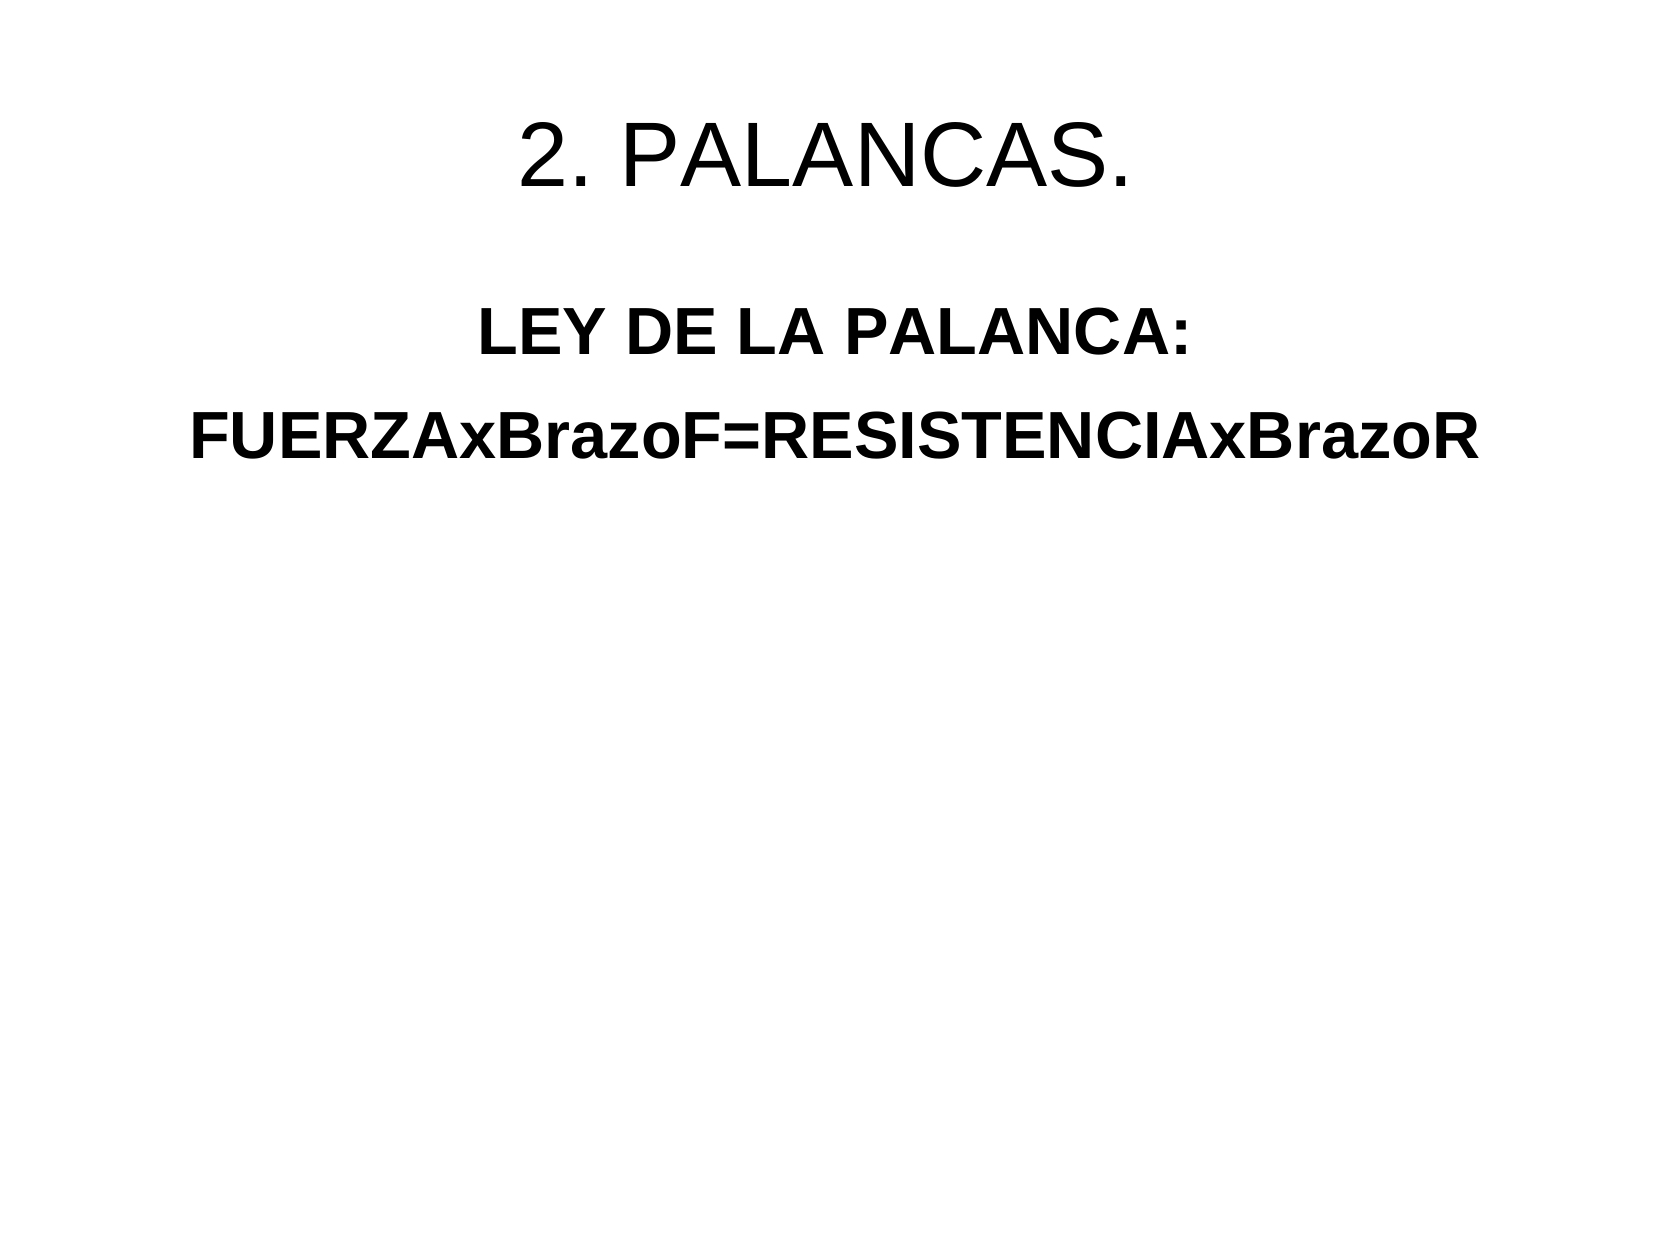

# 2. PALANCAS.
LEY DE LA PALANCA:
FUERZAxBrazoF=RESISTENCIAxBrazoR